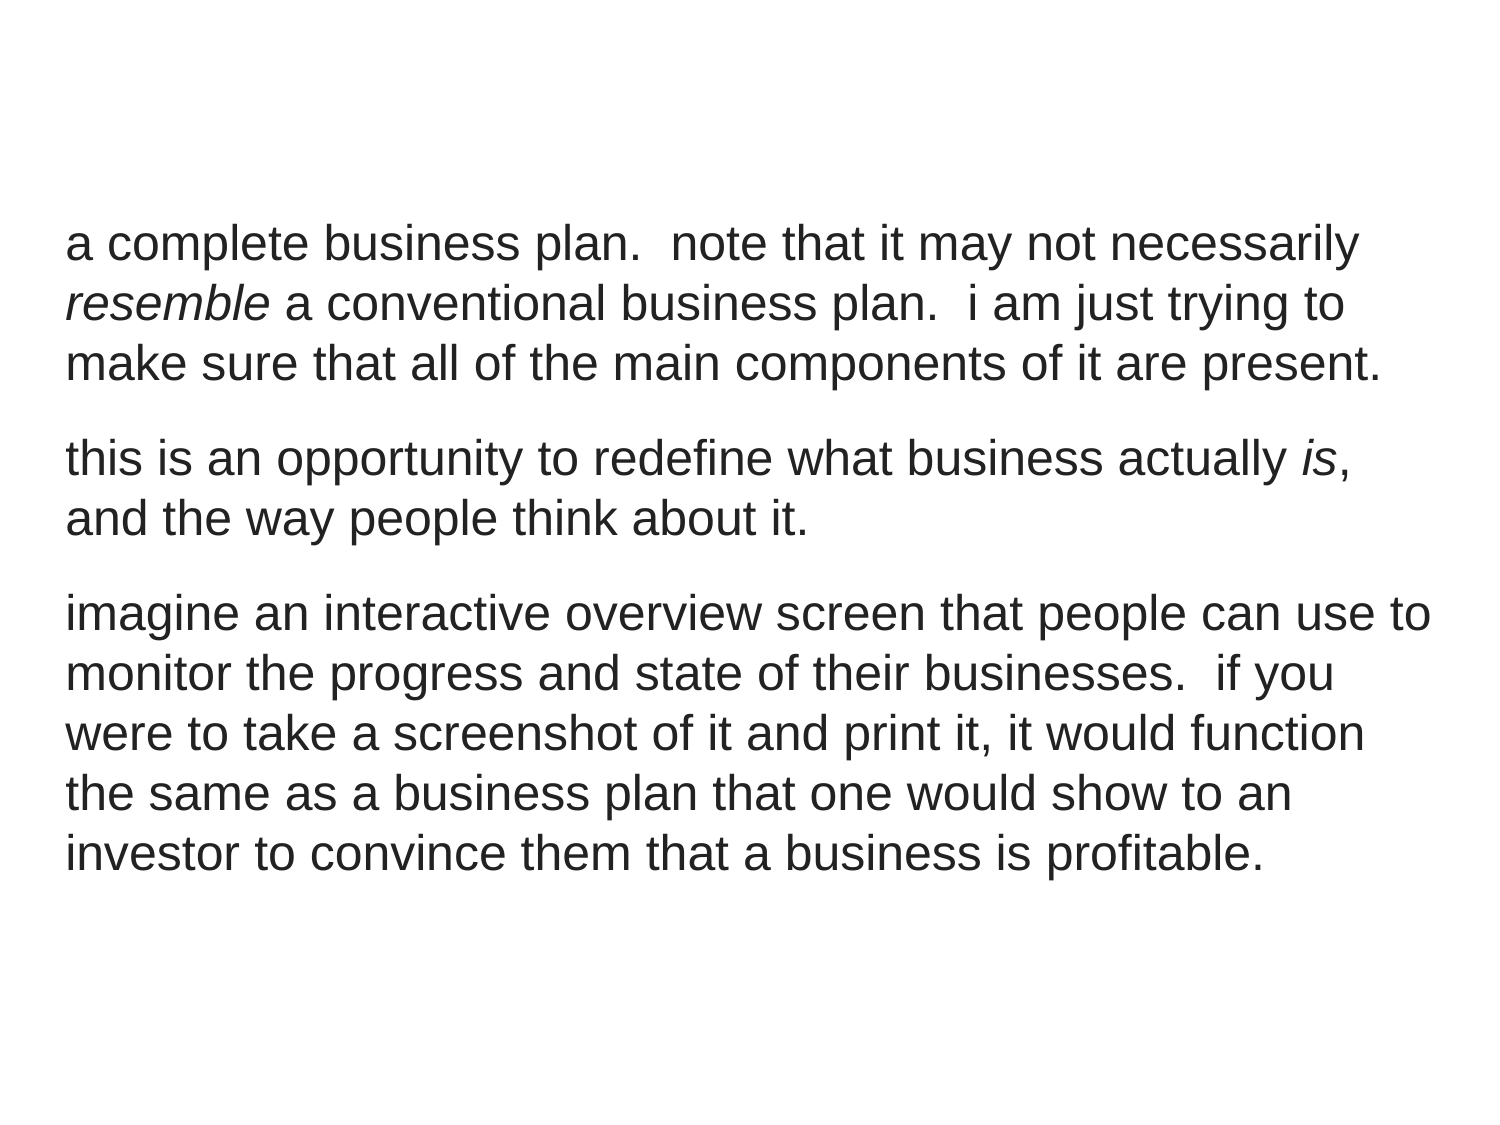

a complete business plan. note that it may not necessarily resemble a conventional business plan. i am just trying to make sure that all of the main components of it are present.
this is an opportunity to redefine what business actually is, and the way people think about it.
imagine an interactive overview screen that people can use to monitor the progress and state of their businesses. if you were to take a screenshot of it and print it, it would function the same as a business plan that one would show to an investor to convince them that a business is profitable.